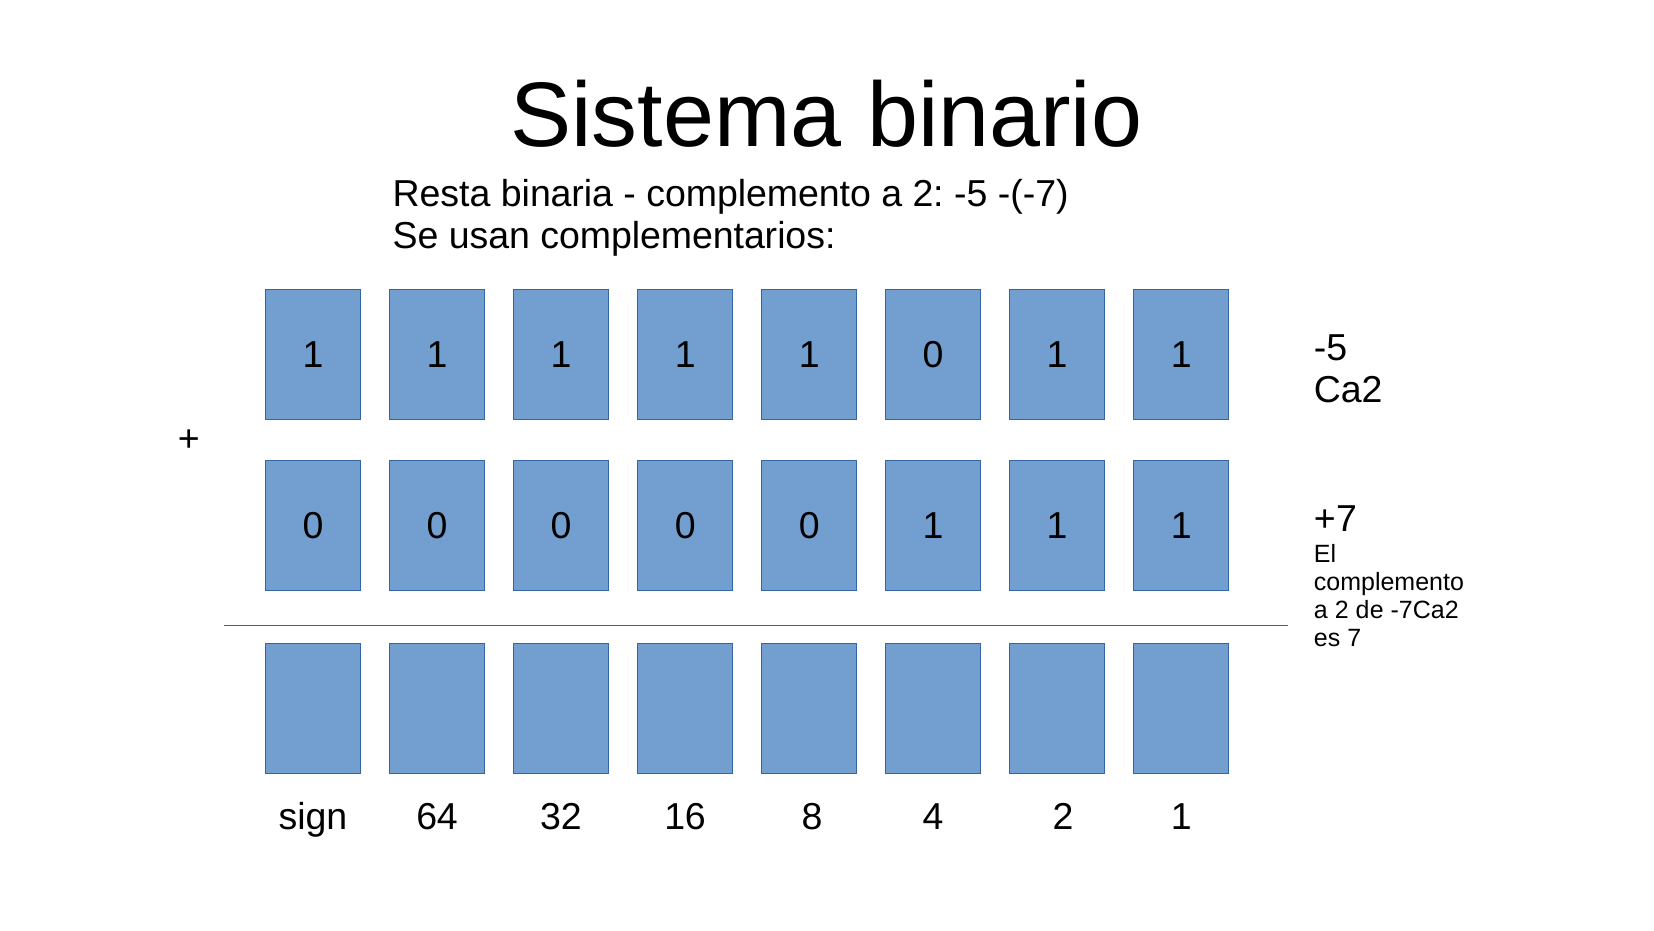

# Sistema binario
Resta binaria - complemento a 2: -5 -(-7)
Se usan complementarios:
1
1
1
1
1
0
1
1
-5 Ca2
+
0
0
0
0
0
1
1
1
+7
El complemento a 2 de -7Ca2 es 7
sign
64
32
16
8
4
2
1